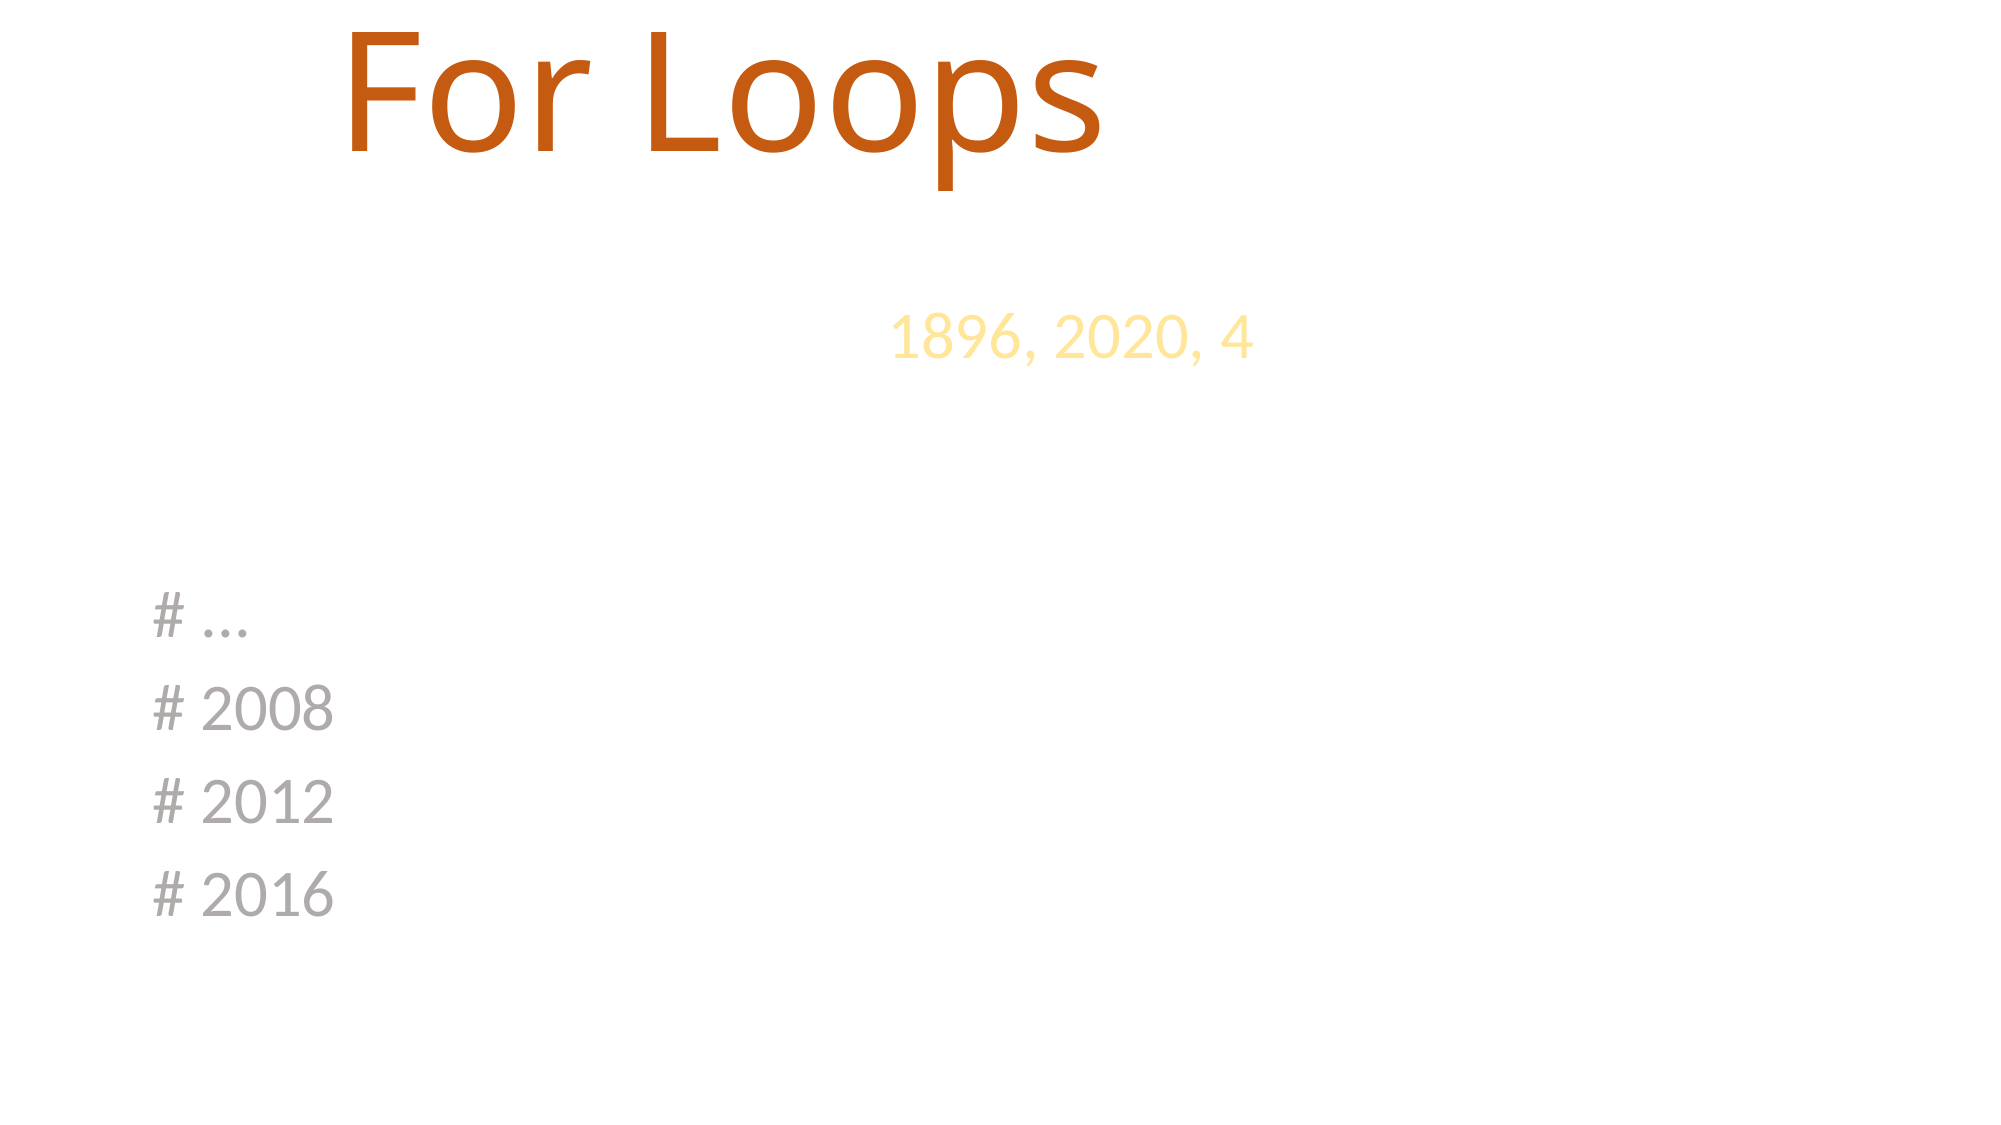

# For Loops
for olympic_years in range(1896, 2020, 4):
 print(olympic_years)
# ...
# 2008
# 2012
# 2016